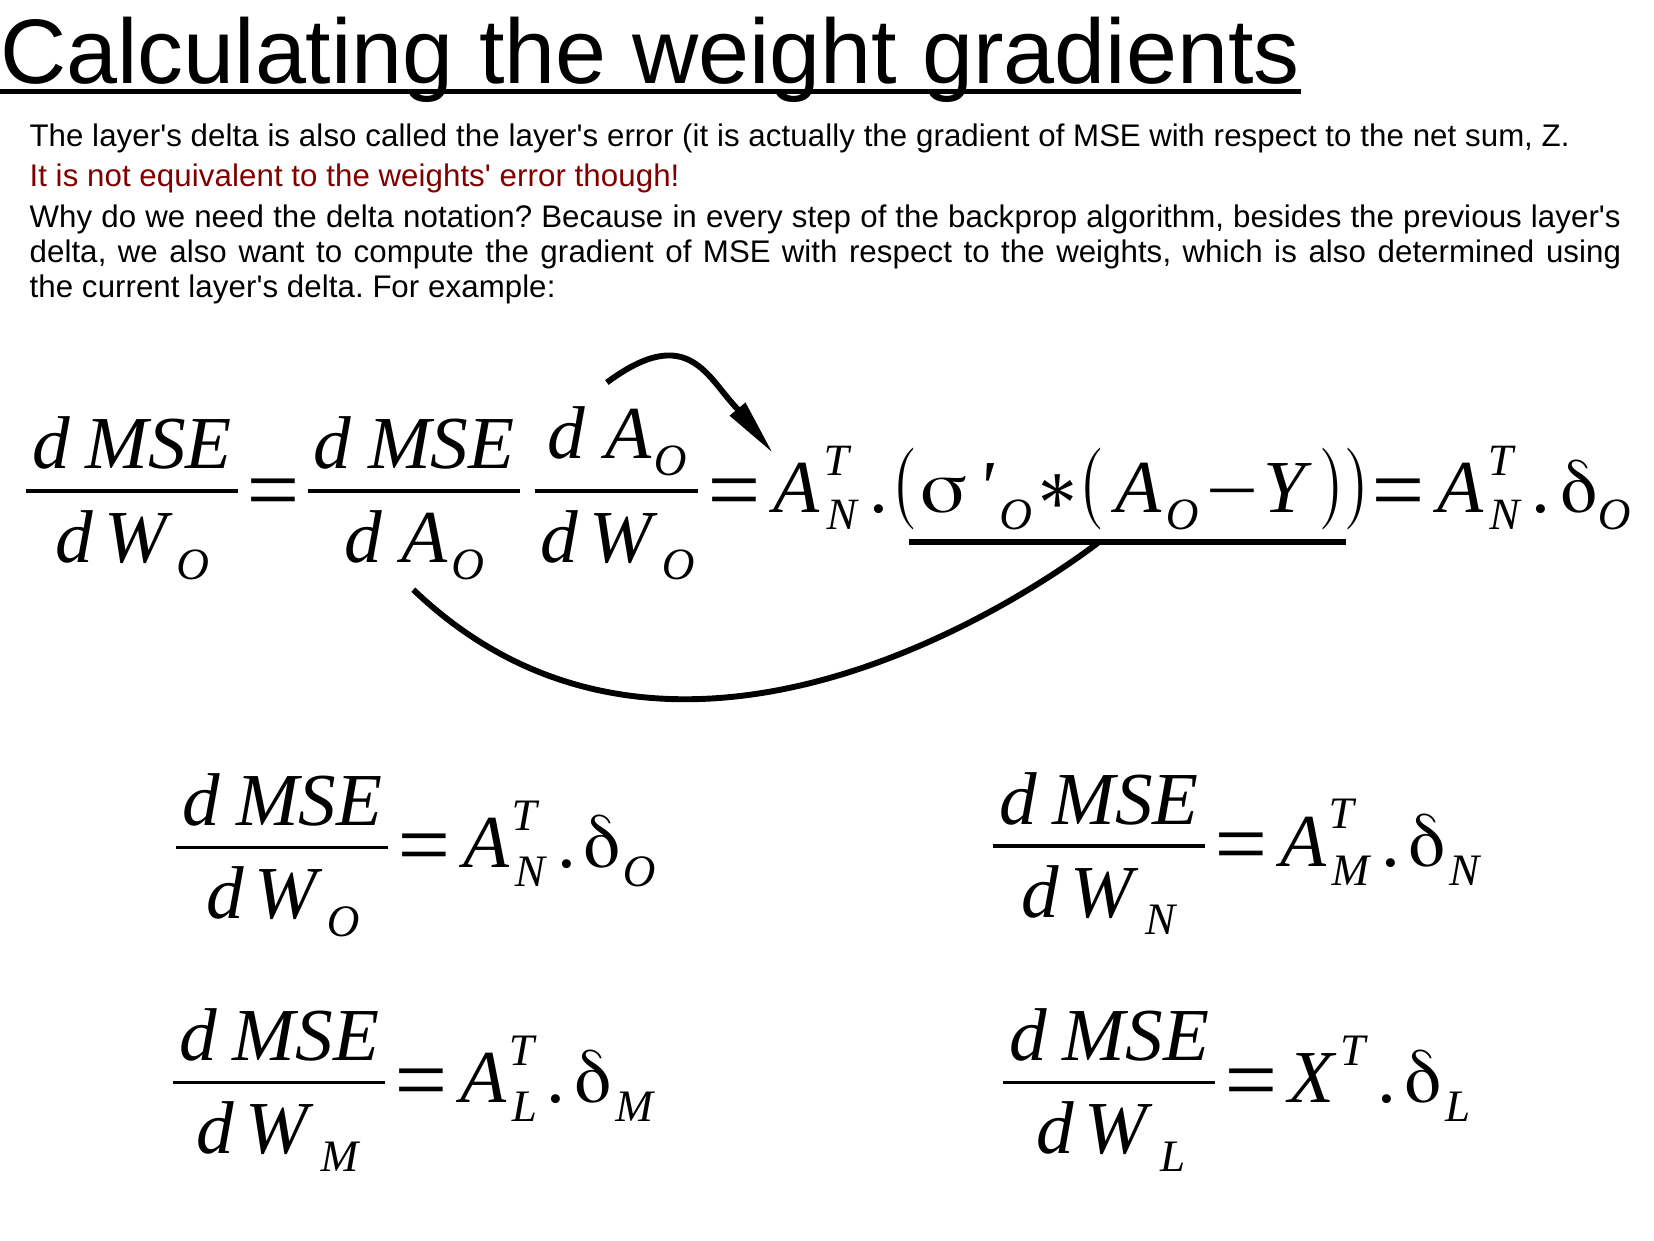

Calculating the weight gradients
# The layer's delta is also called the layer's error (it is actually the gradient of MSE with respect to the net sum, Z.
It is not equivalent to the weights' error though!
Why do we need the delta notation? Because in every step of the backprop algorithm, besides the previous layer's delta, we also want to compute the gradient of MSE with respect to the weights, which is also determined using the current layer's delta. For example: